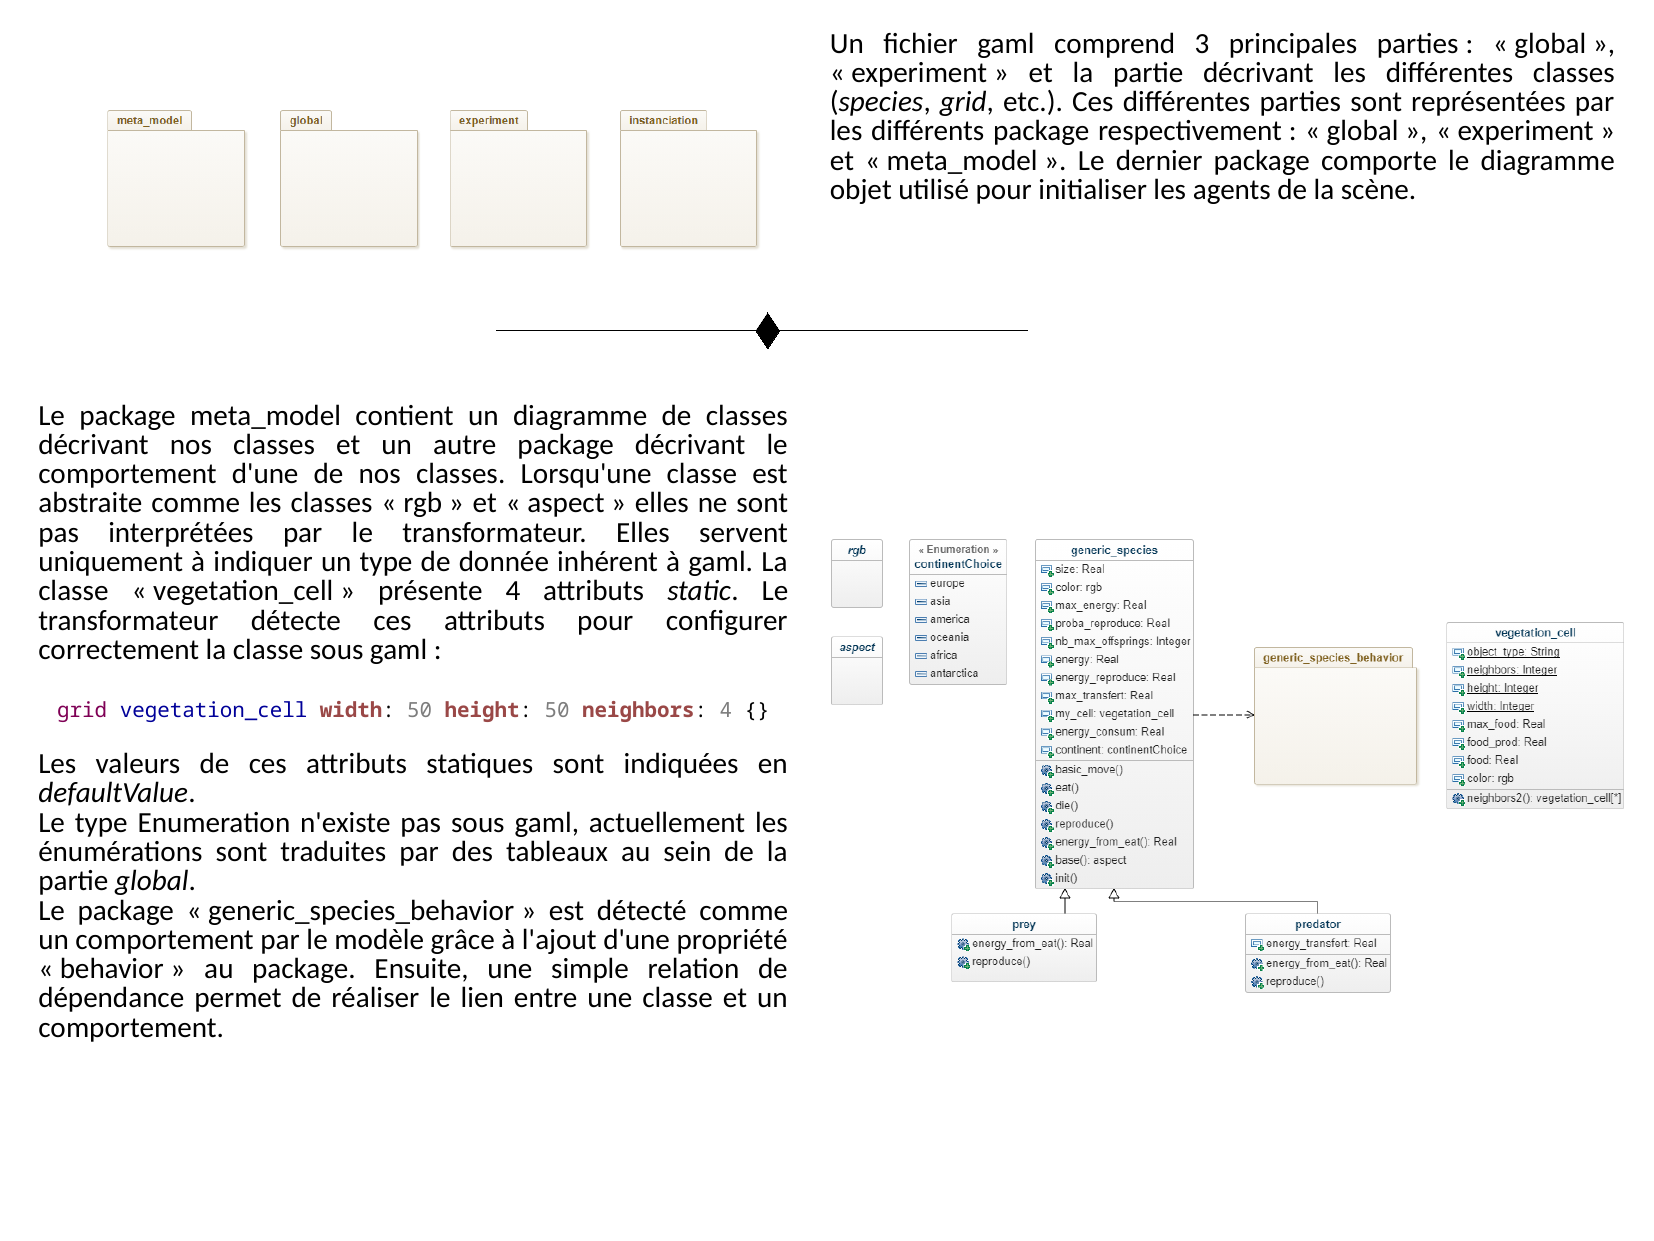

Un fichier gaml comprend 3 principales parties : « global », « experiment » et la partie décrivant les différentes classes (species, grid, etc.). Ces différentes parties sont représentées par les différents package respectivement : « global », « experiment » et « meta_model ». Le dernier package comporte le diagramme objet utilisé pour initialiser les agents de la scène.
Le package meta_model contient un diagramme de classes décrivant nos classes et un autre package décrivant le comportement d'une de nos classes. Lorsqu'une classe est abstraite comme les classes « rgb » et « aspect » elles ne sont pas interprétées par le transformateur. Elles servent uniquement à indiquer un type de donnée inhérent à gaml. La classe « vegetation_cell » présente 4 attributs static. Le transformateur détecte ces attributs pour configurer correctement la classe sous gaml :
grid vegetation_cell width: 50 height: 50 neighbors: 4 {}
Les valeurs de ces attributs statiques sont indiquées en defaultValue.
Le type Enumeration n'existe pas sous gaml, actuellement les énumérations sont traduites par des tableaux au sein de la partie global.
Le package « generic_species_behavior » est détecté comme un comportement par le modèle grâce à l'ajout d'une propriété « behavior » au package. Ensuite, une simple relation de dépendance permet de réaliser le lien entre une classe et un comportement.